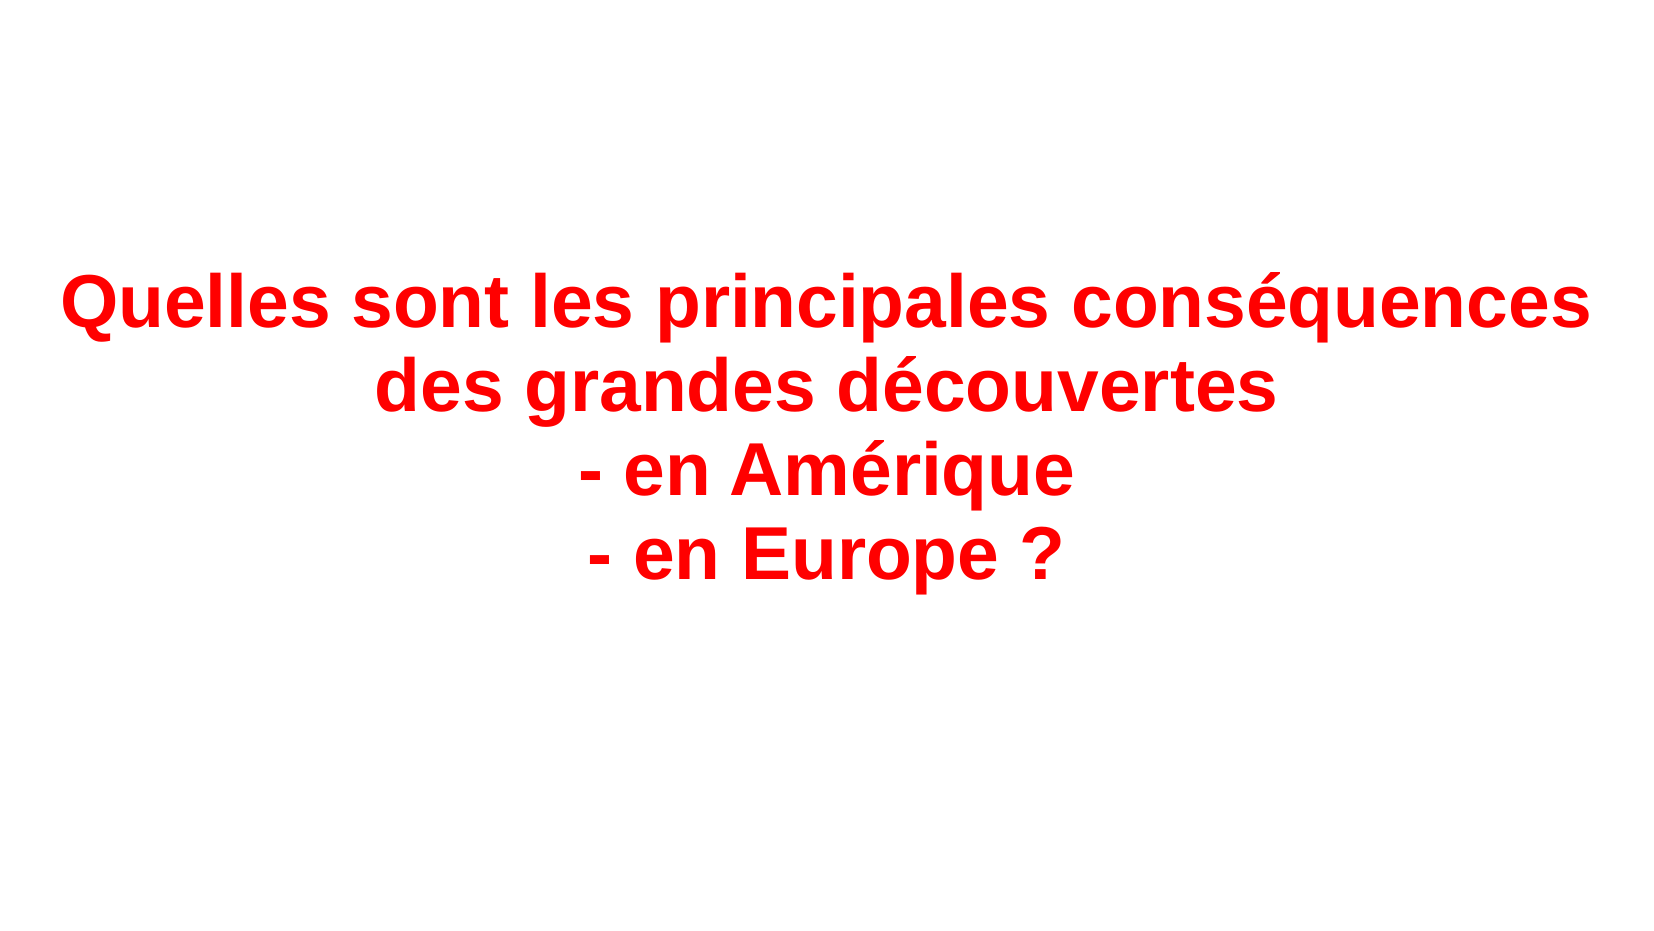

Quelles sont les principales conséquences des grandes découvertes
- en Amérique
- en Europe ?